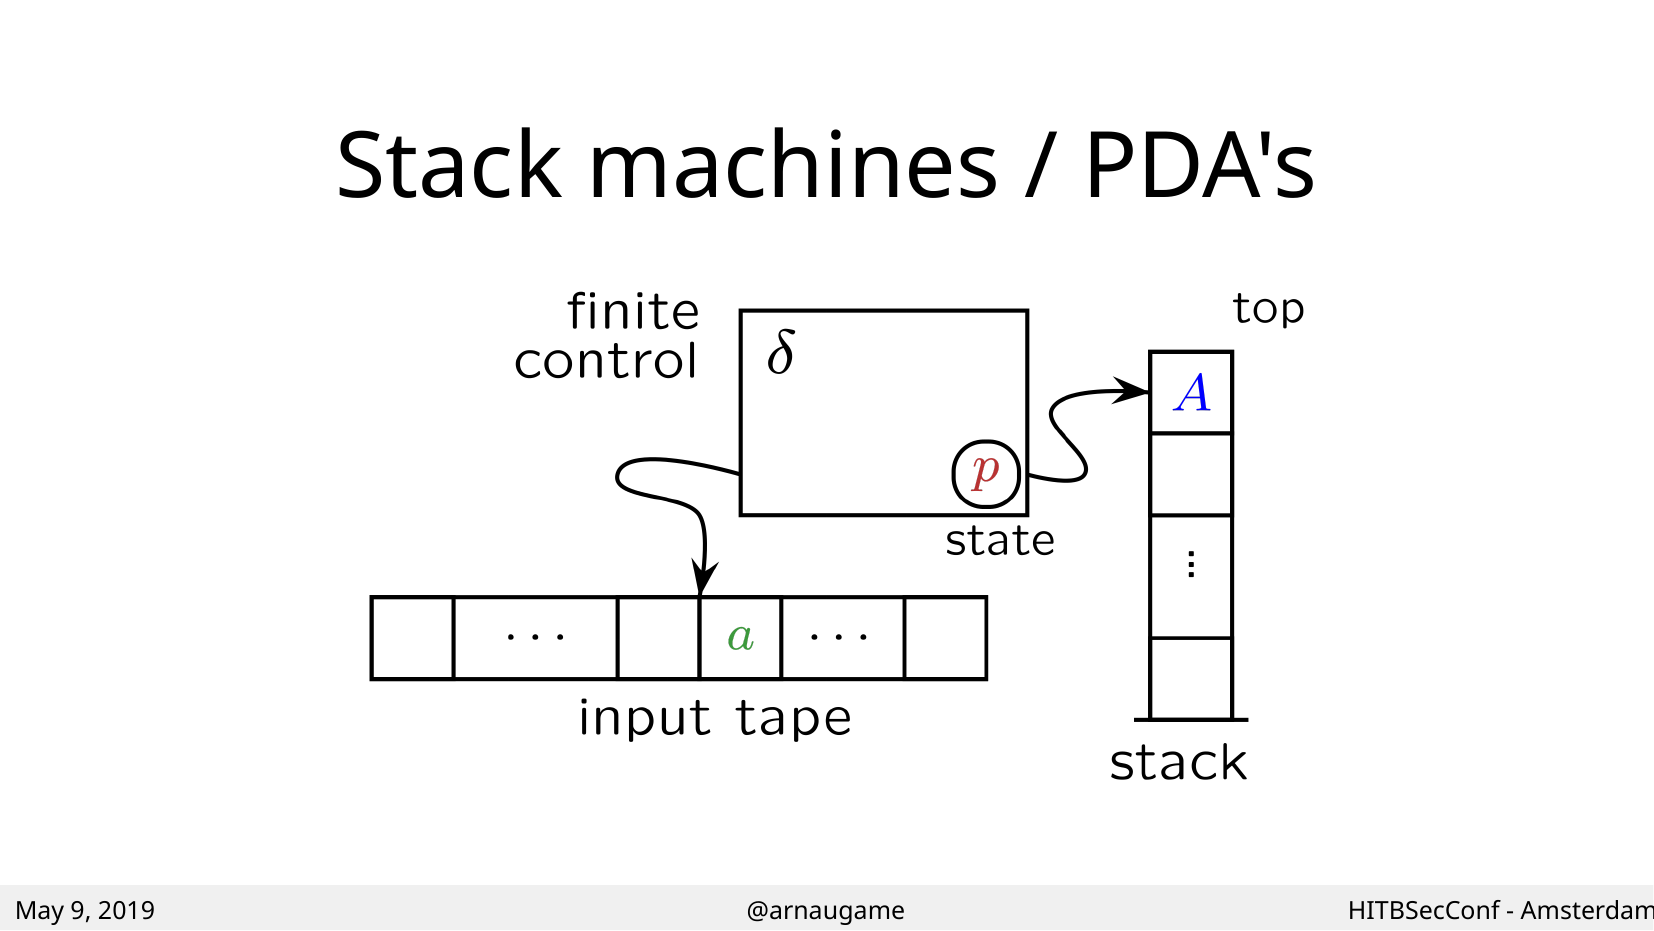

# Stack machines / PDA's
May 9, 2019
@arnaugamez
HITBSecConf - Amsterdam